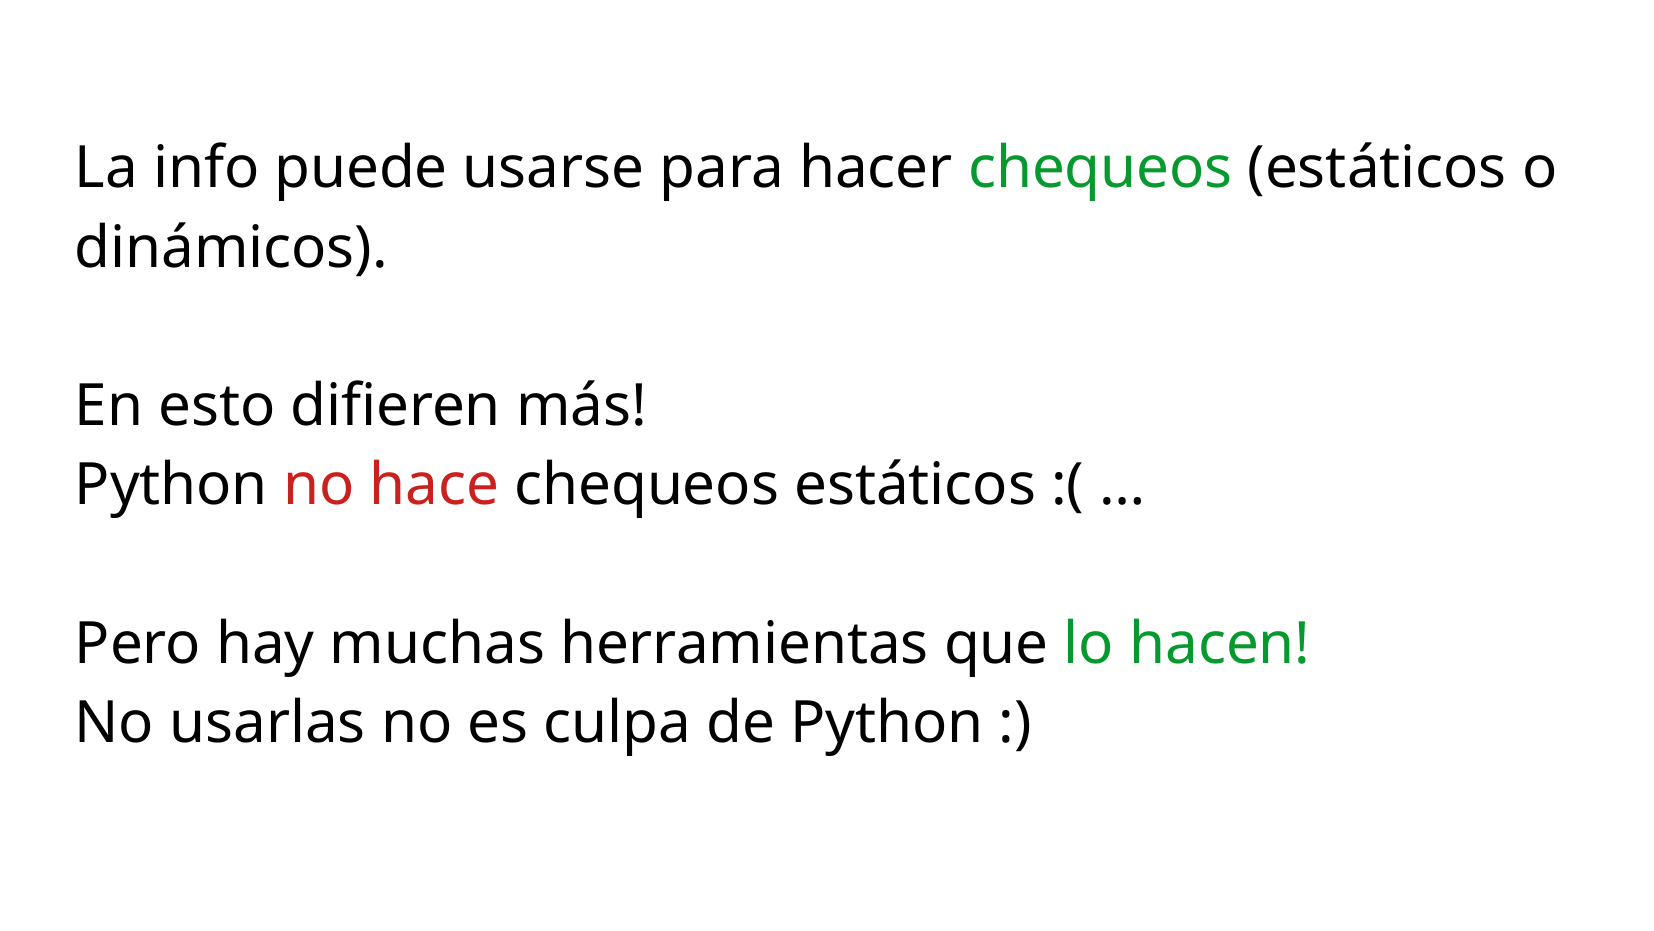

La info puede usarse para hacer chequeos (estáticos o dinámicos).
En esto difieren más!
Python no hace chequeos estáticos :( …
Pero hay muchas herramientas que lo hacen!
No usarlas no es culpa de Python :)